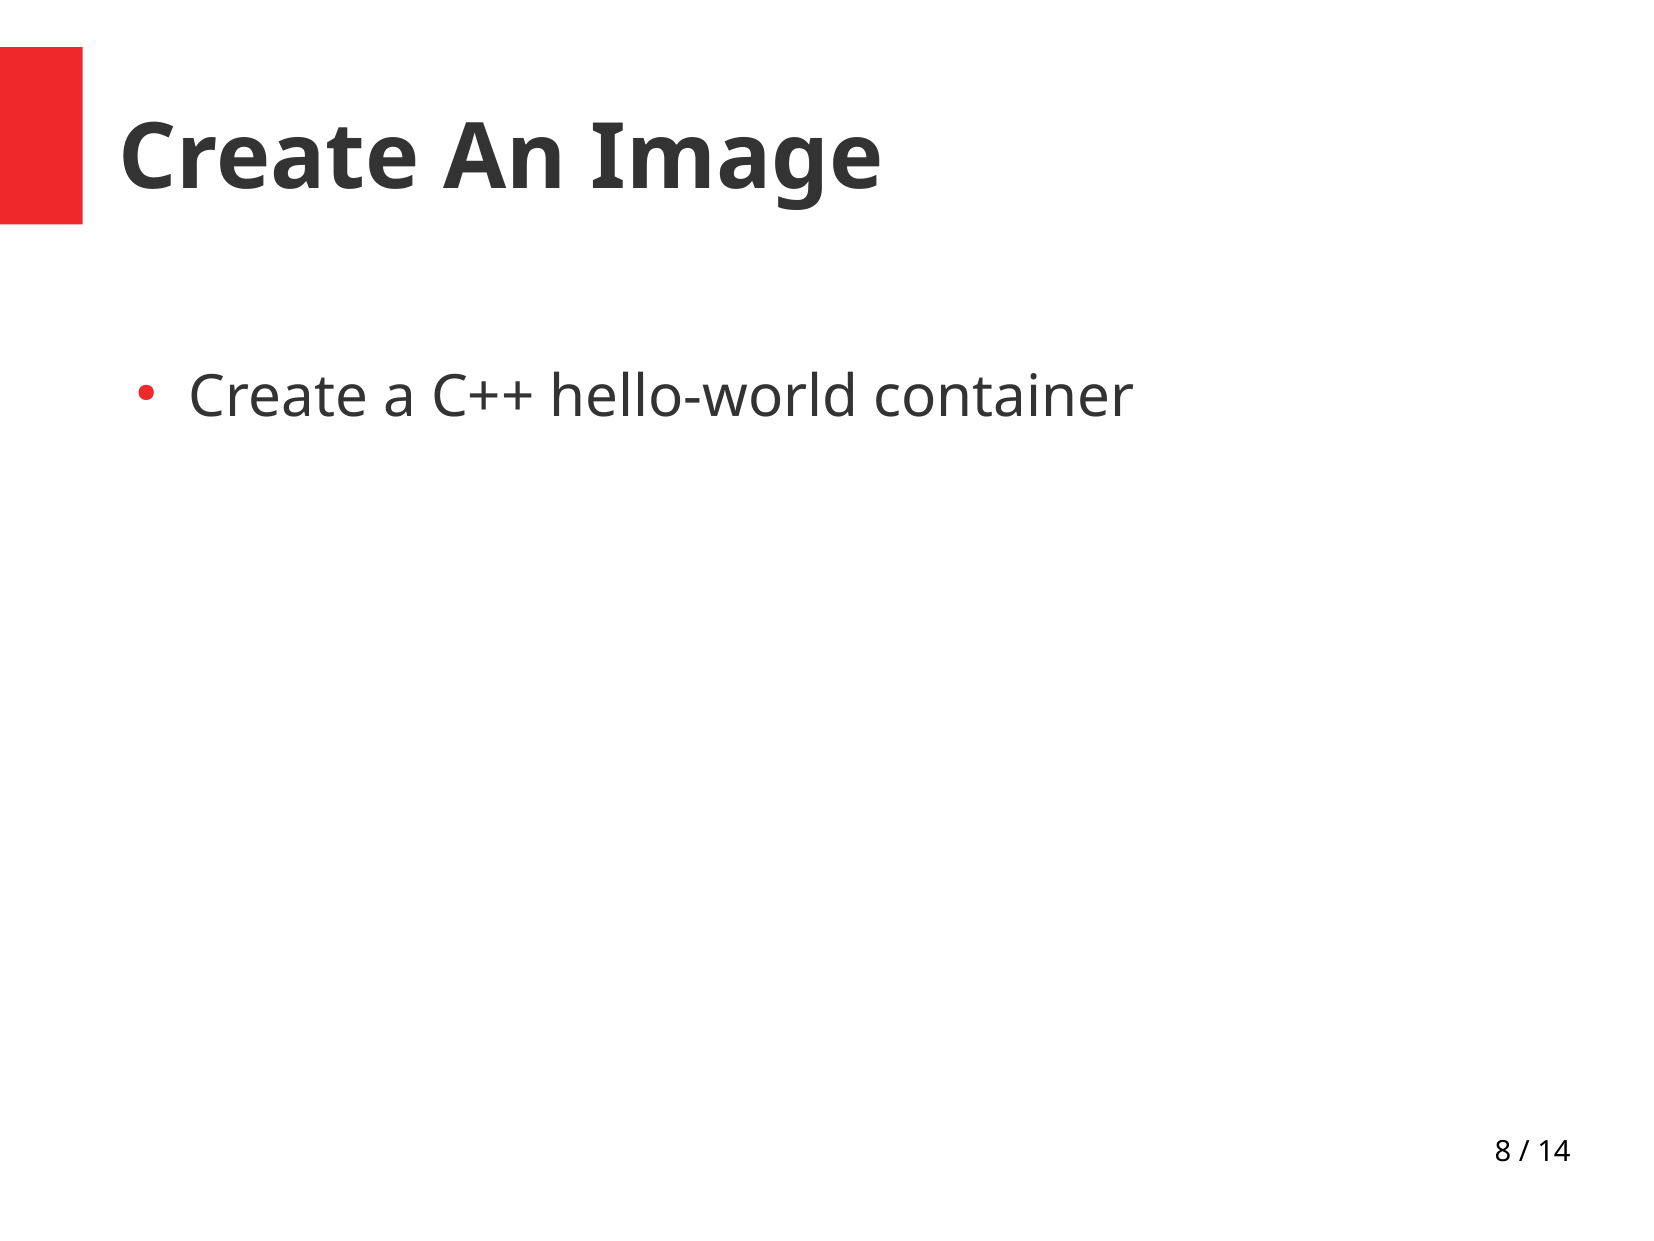

# Create An Image
Create a C++ hello-world container
8